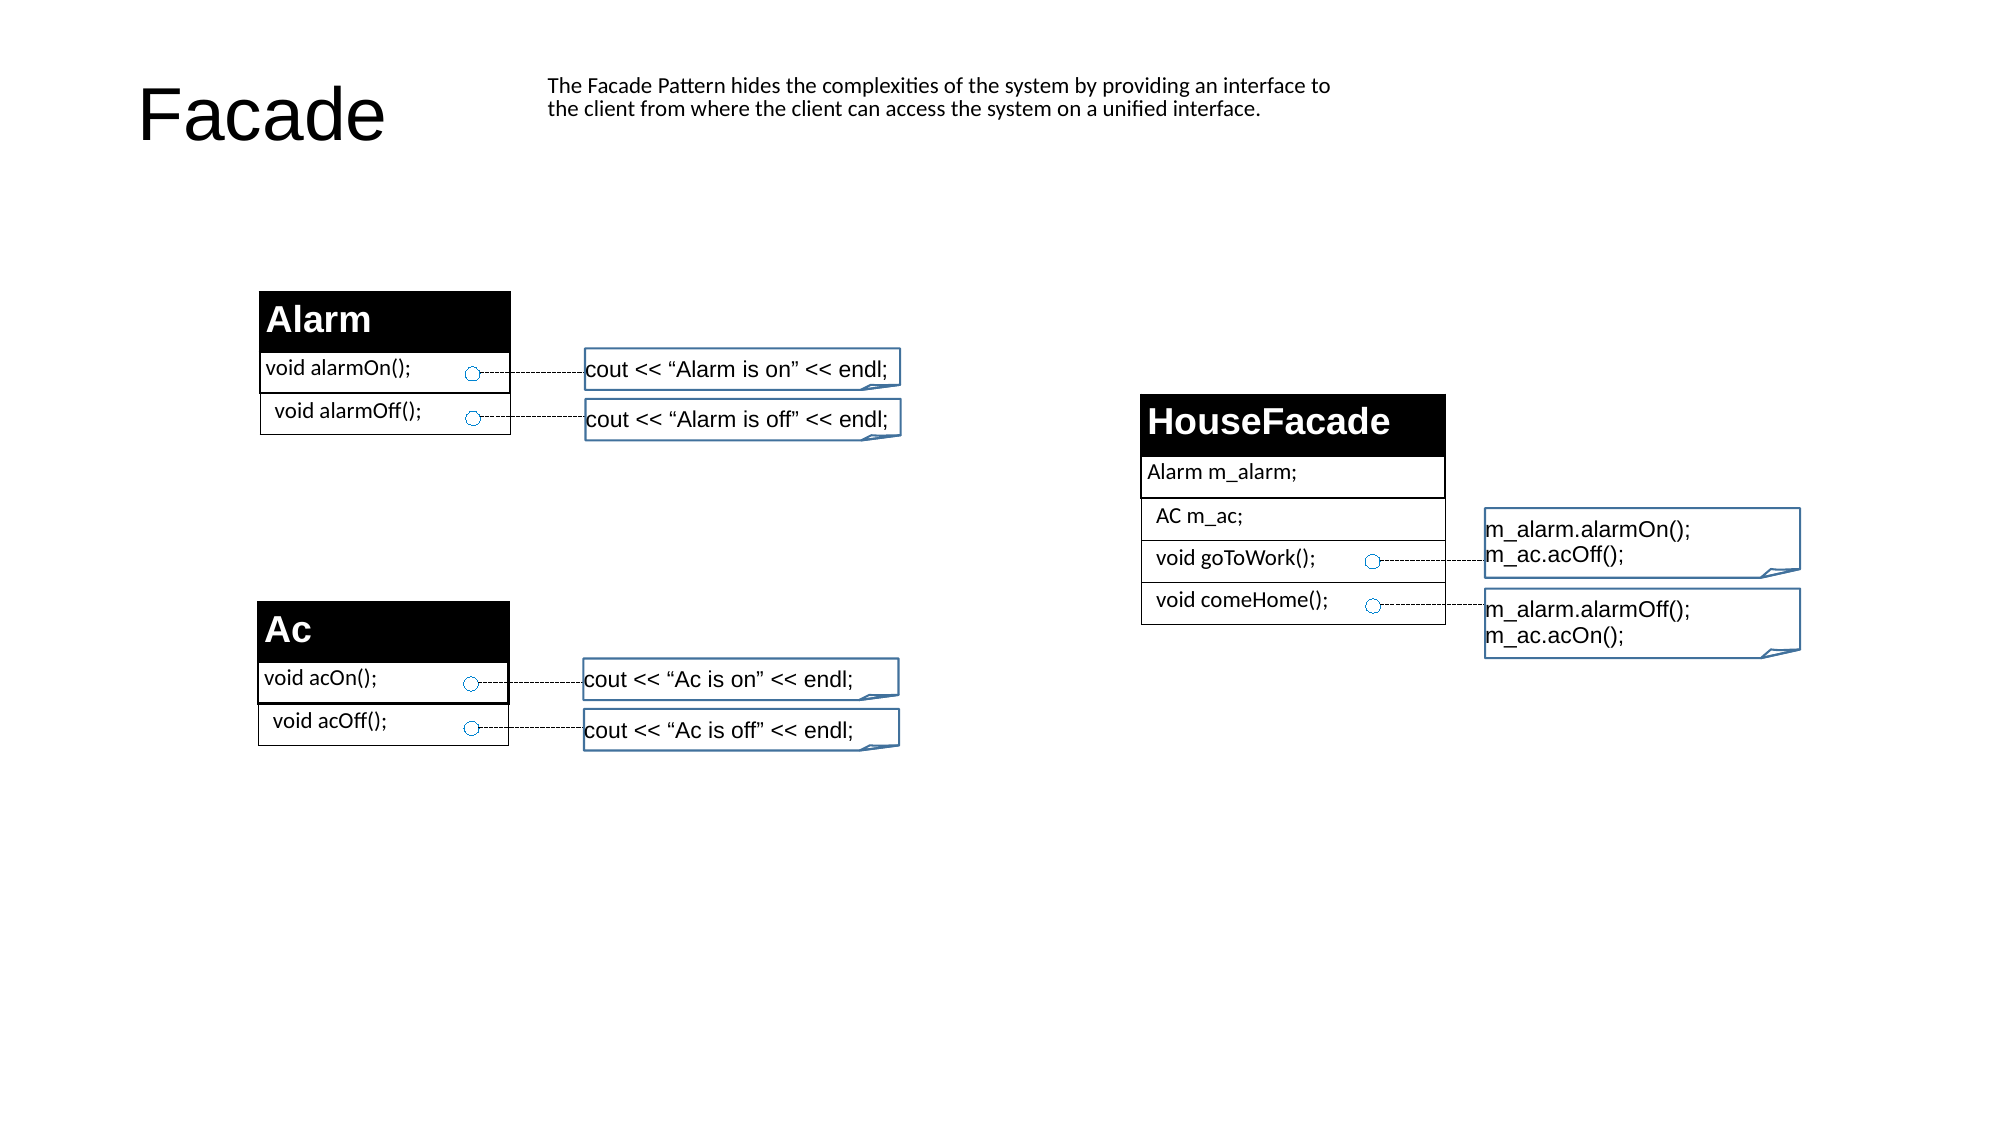

# Facade
The Facade Pattern hides the complexities of the system by providing an interface to the client from where the client can access the system on a unified interface.
| Alarm |
| --- |
| void alarmOn(); |
| void alarmOff(); |
cout << “Alarm is on” << endl;
| HouseFacade |
| --- |
| Alarm m\_alarm; |
| AC m\_ac; |
| void goToWork(); |
| void comeHome(); |
cout << “Alarm is off” << endl;
m_alarm.alarmOn();
m_ac.acOff();
m_alarm.alarmOff();
m_ac.acOn();
| Ac |
| --- |
| void acOn(); |
| void acOff(); |
cout << “Ac is on” << endl;
cout << “Ac is off” << endl;